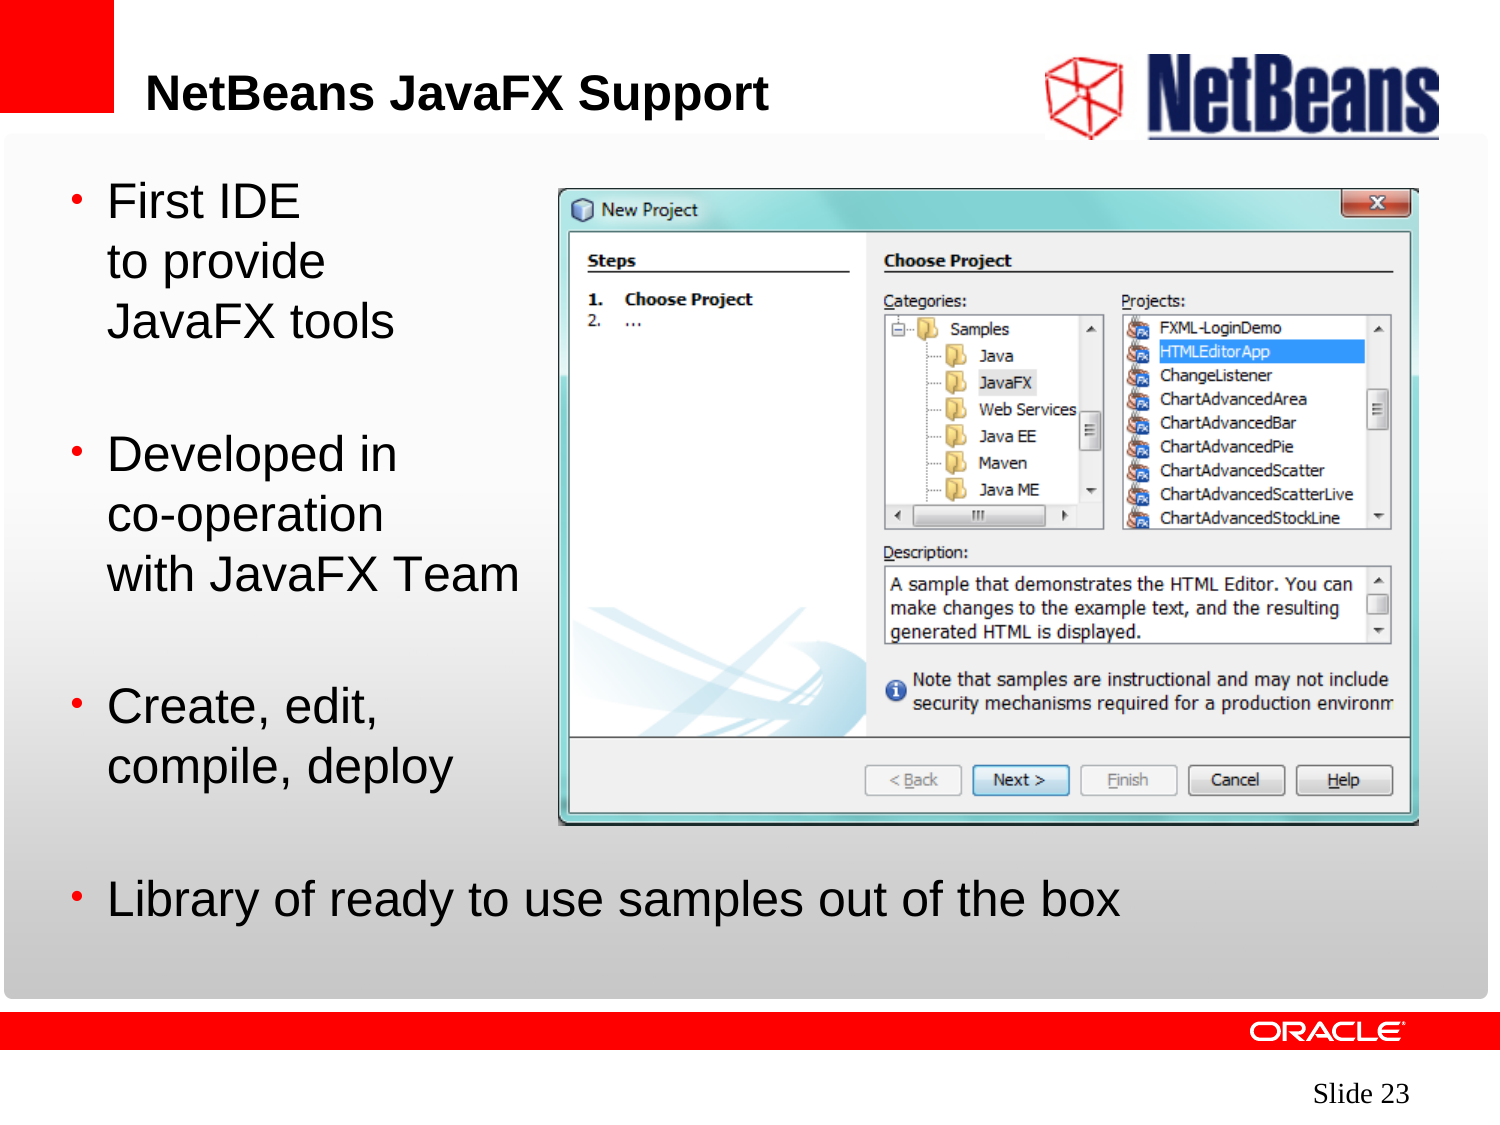

# NetBeans JavaFX Support
First IDE
to provide
JavaFX tools
Developed in
co-operation
with JavaFX Team
Create, edit,
compile, deploy
Library of ready to use samples out of the box